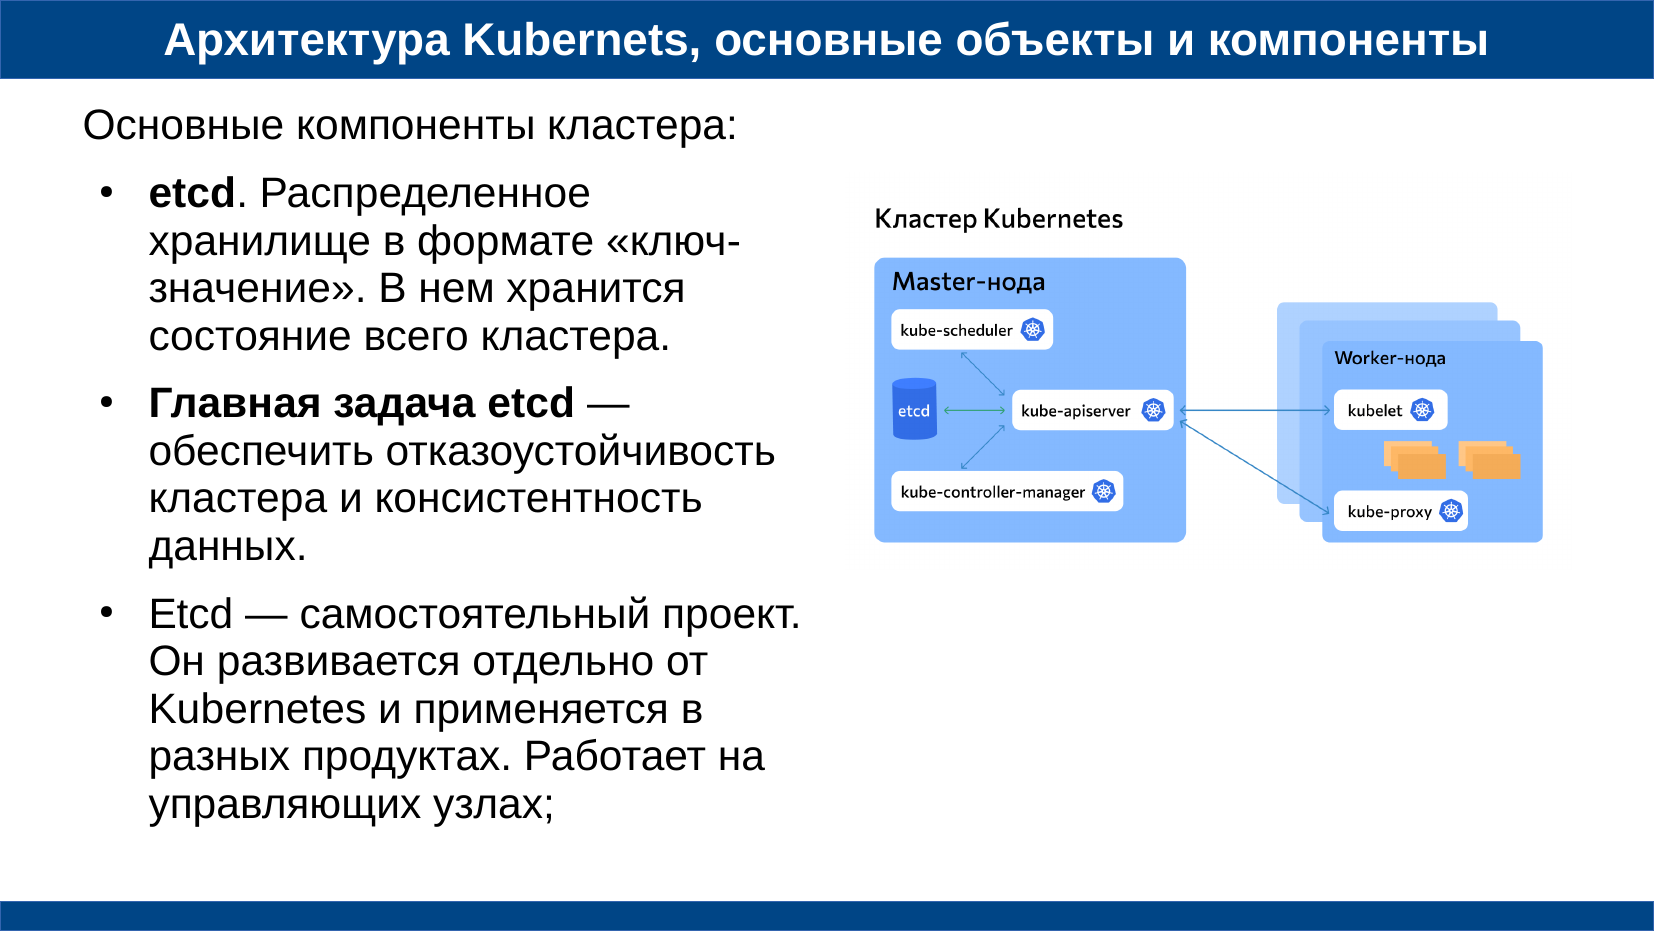

# Архитектура Kubernets, основные объекты и компоненты
Основные компоненты кластера:
etcd. Распределенное хранилище в формате «ключ-значение». В нем хранится состояние всего кластера.
Главная задача etcd — обеспечить отказоустойчивость кластера и консистентность данных.
Etcd — самостоятельный проект. Он развивается отдельно от Kubernetes и применяется в разных продуктах. Работает на управляющих узлах;